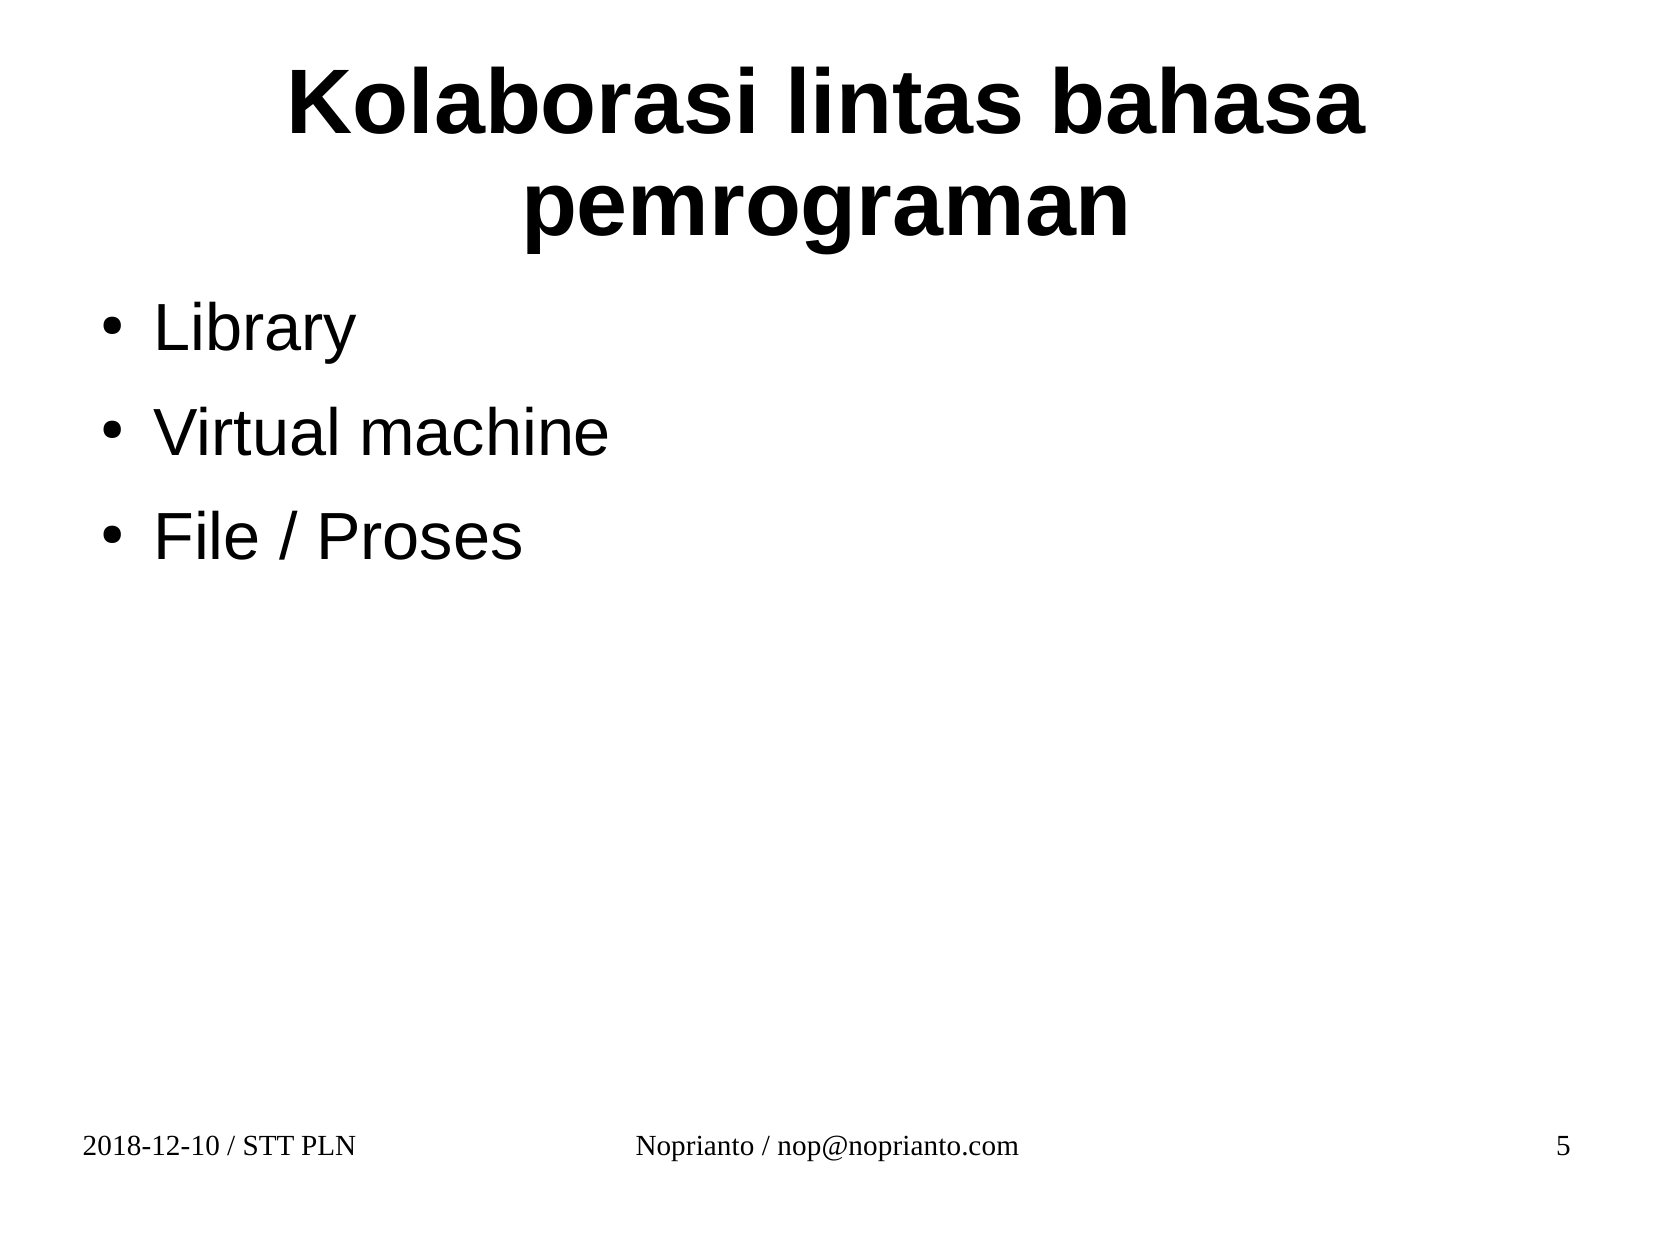

# Kolaborasi lintas bahasa pemrograman
Library
Virtual machine
File / Proses
2018-12-10 / STT PLN
Noprianto / nop@noprianto.com
5